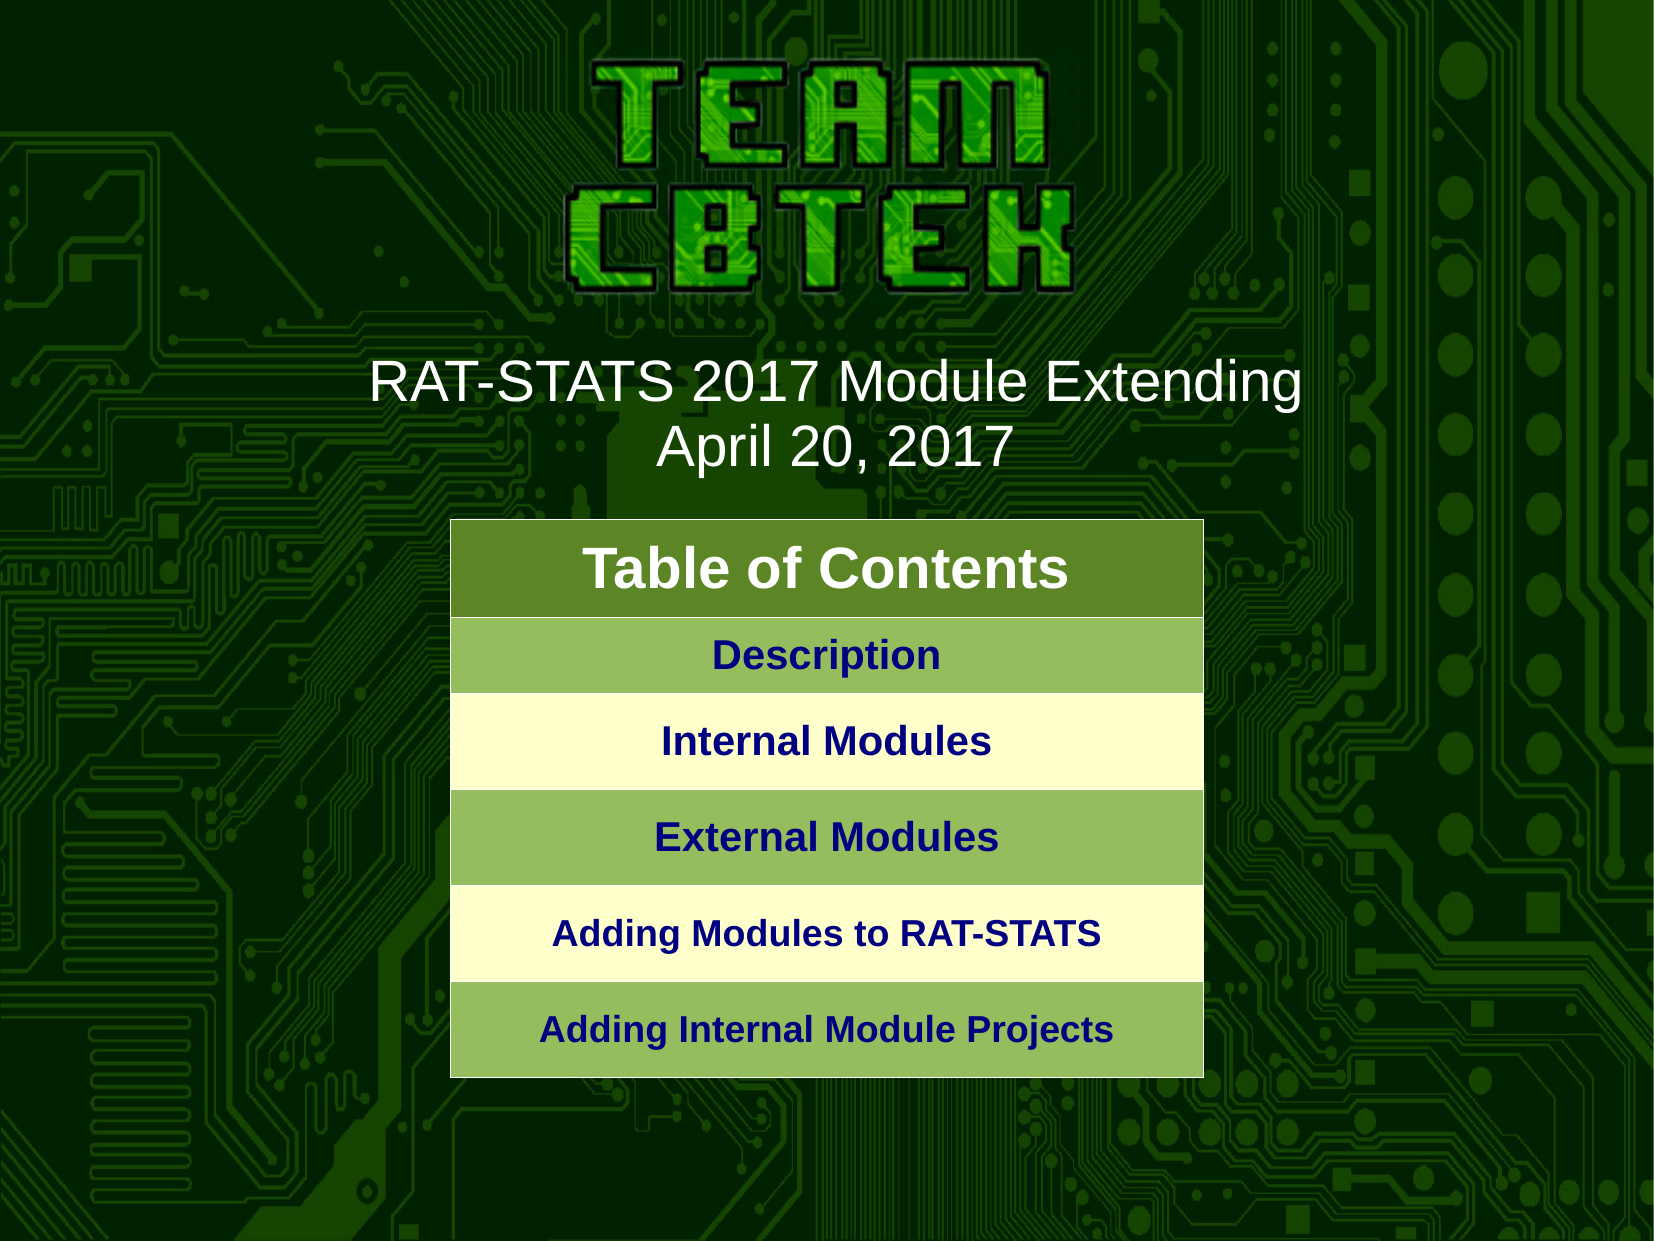

# RAT-STATS 2017 Module Extending April 20, 2017
| Table of Contents |
| --- |
| Description |
| Internal Modules |
| External Modules |
| Adding Modules to RAT-STATS |
| Adding Internal Module Projects |